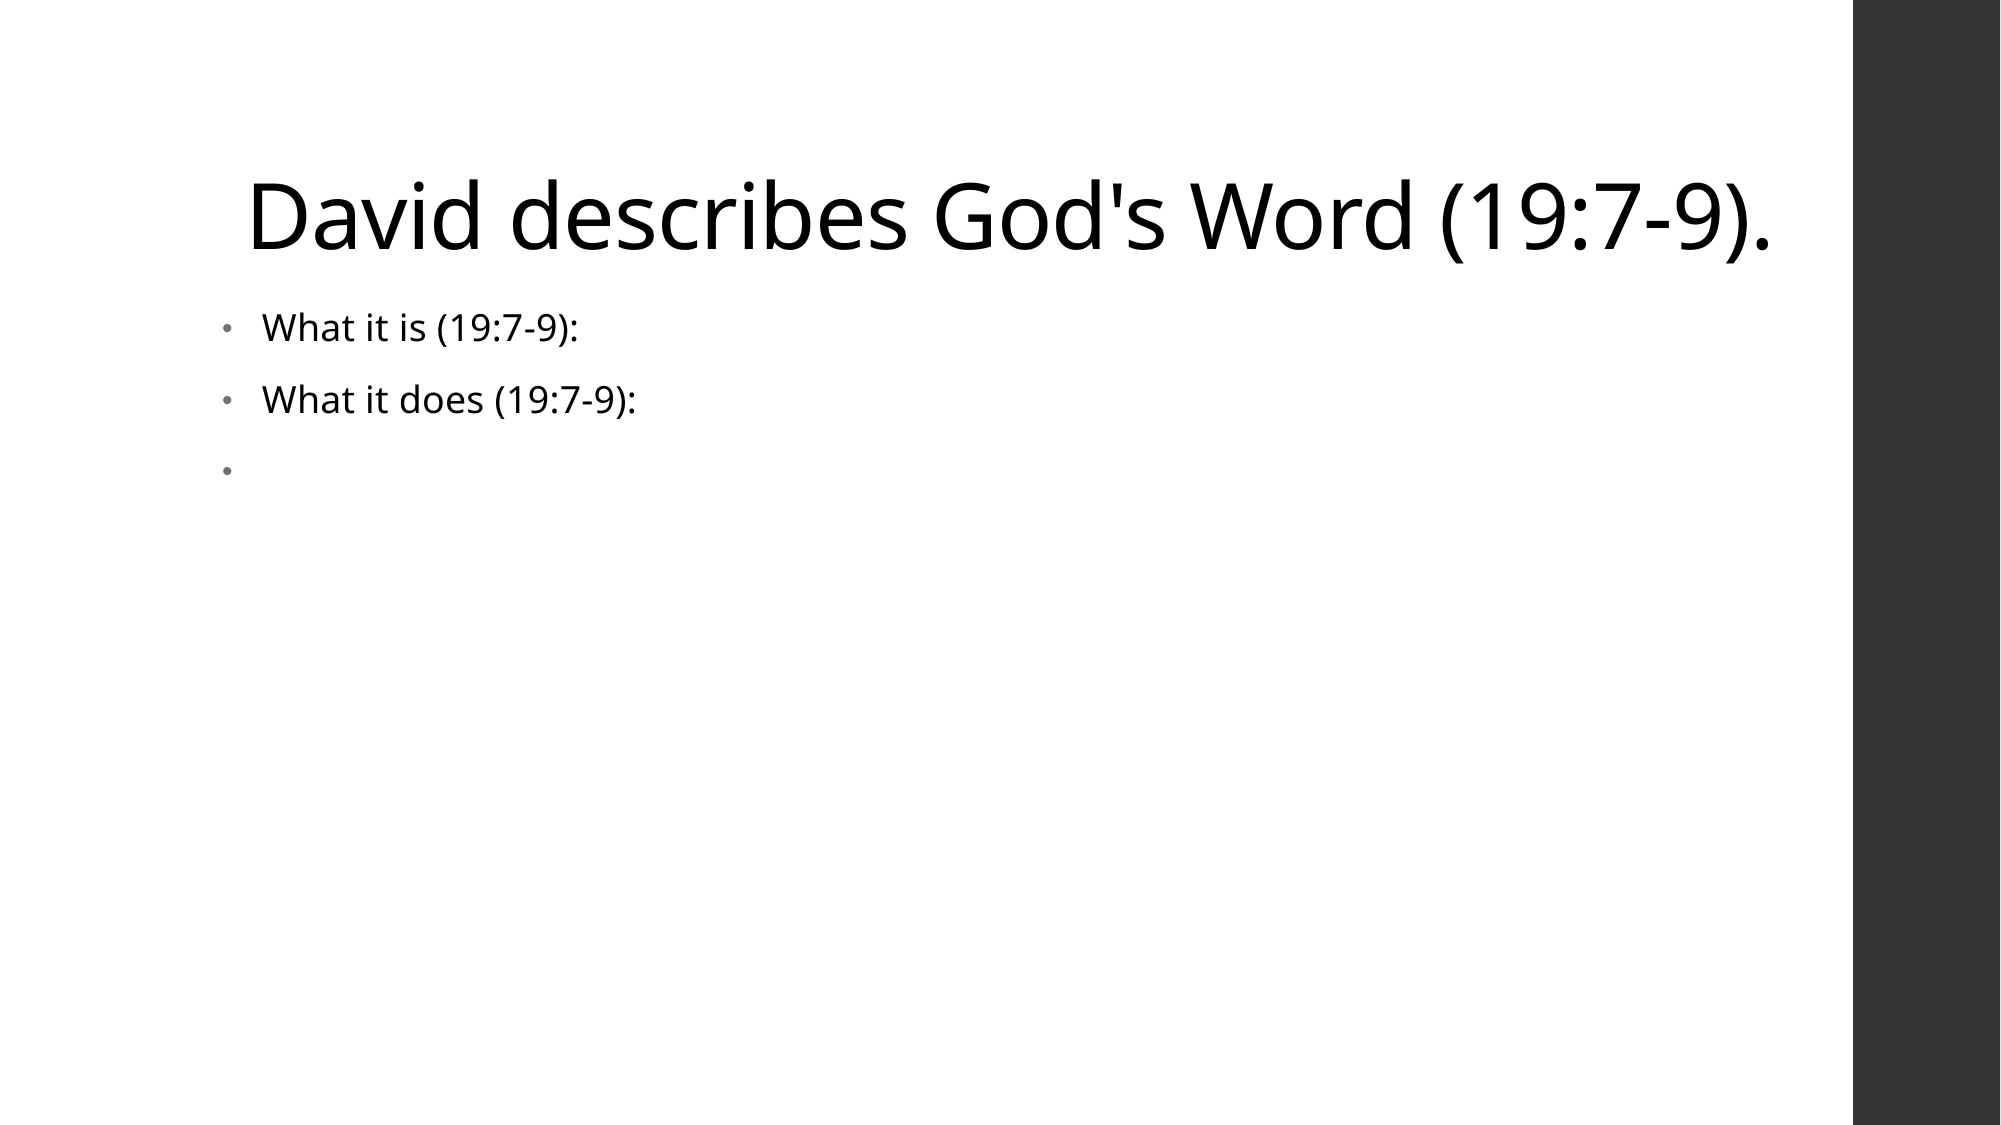

# David describes God's Word (19:7-9).
 What it is (19:7-9):
 What it does (19:7-9):